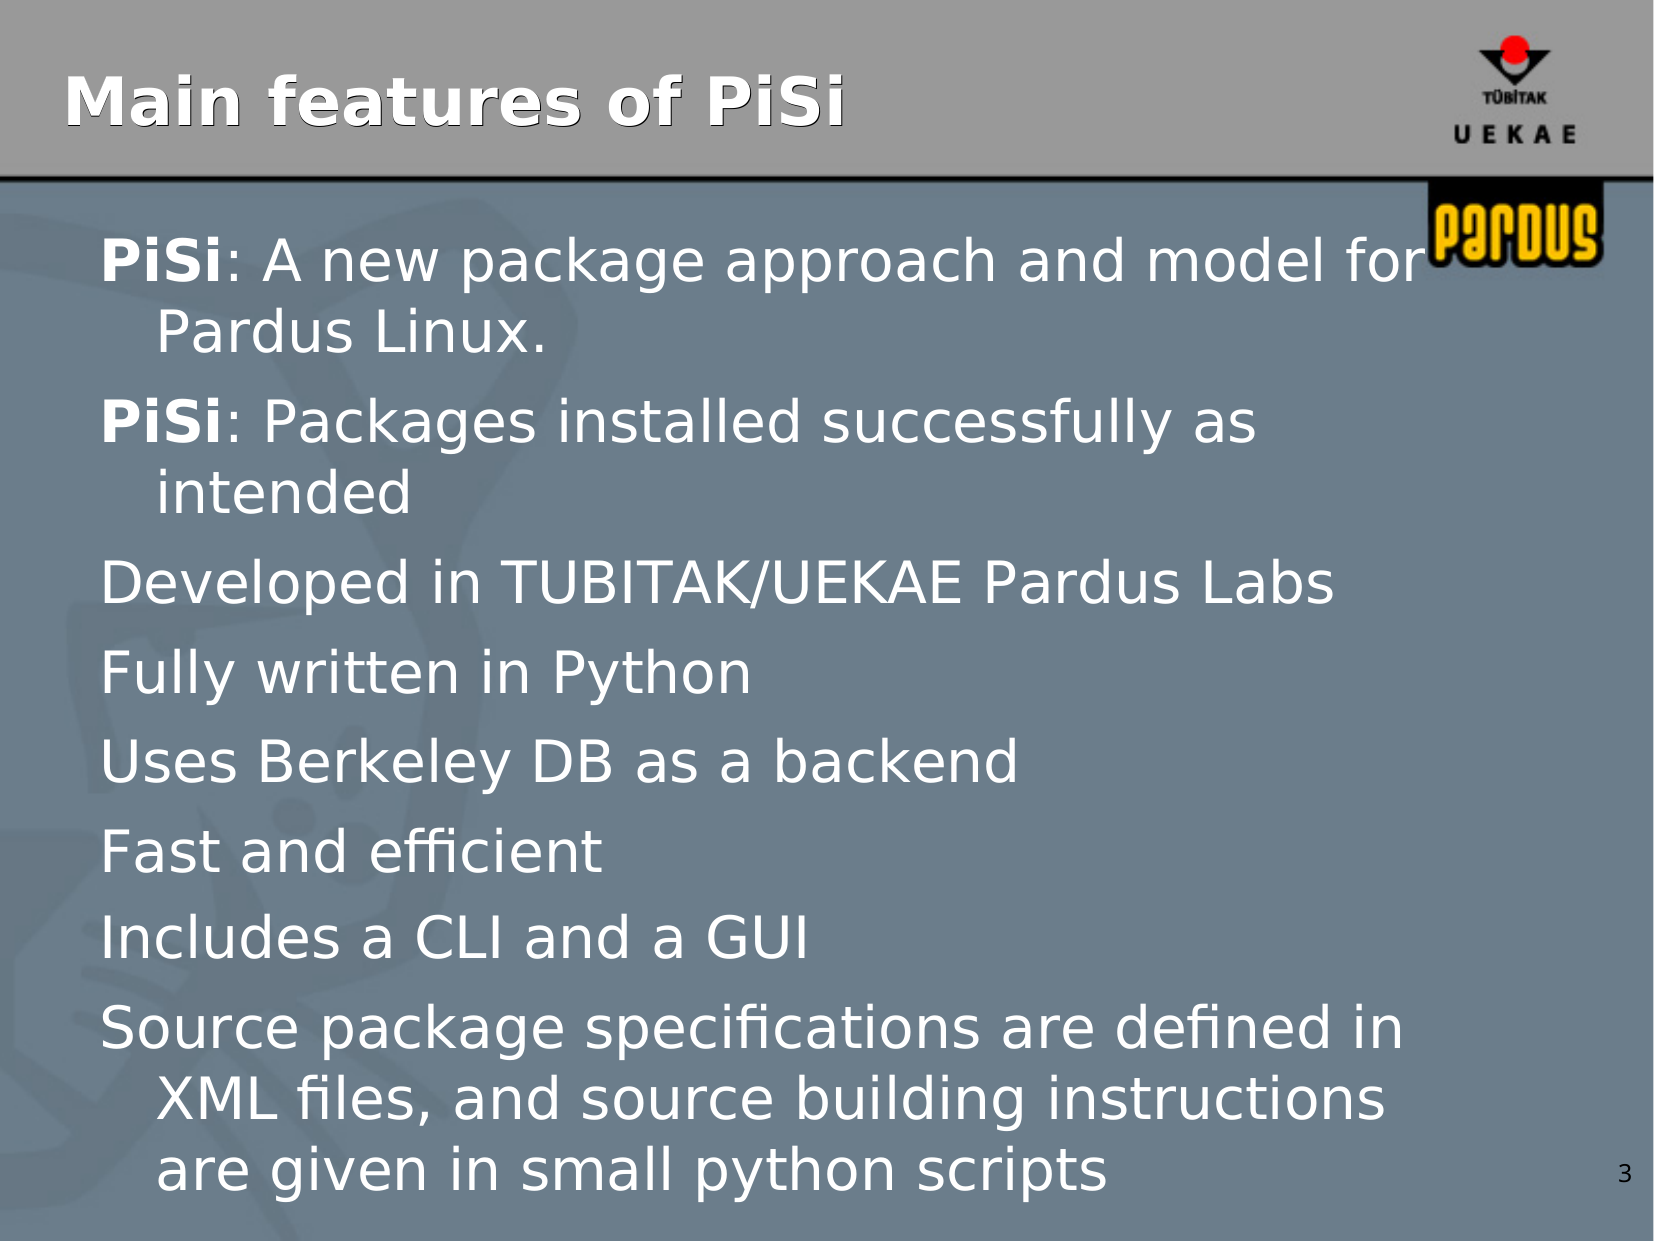

# Main features of PiSi
PiSi: A new package approach and model for Pardus Linux.
PiSi: Packages installed successfully as intended
Developed in TUBITAK/UEKAE Pardus Labs
Fully written in Python
Uses Berkeley DB as a backend
Fast and efficient
Includes a CLI and a GUI
Source package specifications are defined in XML files, and source building instructions are given in small python scripts